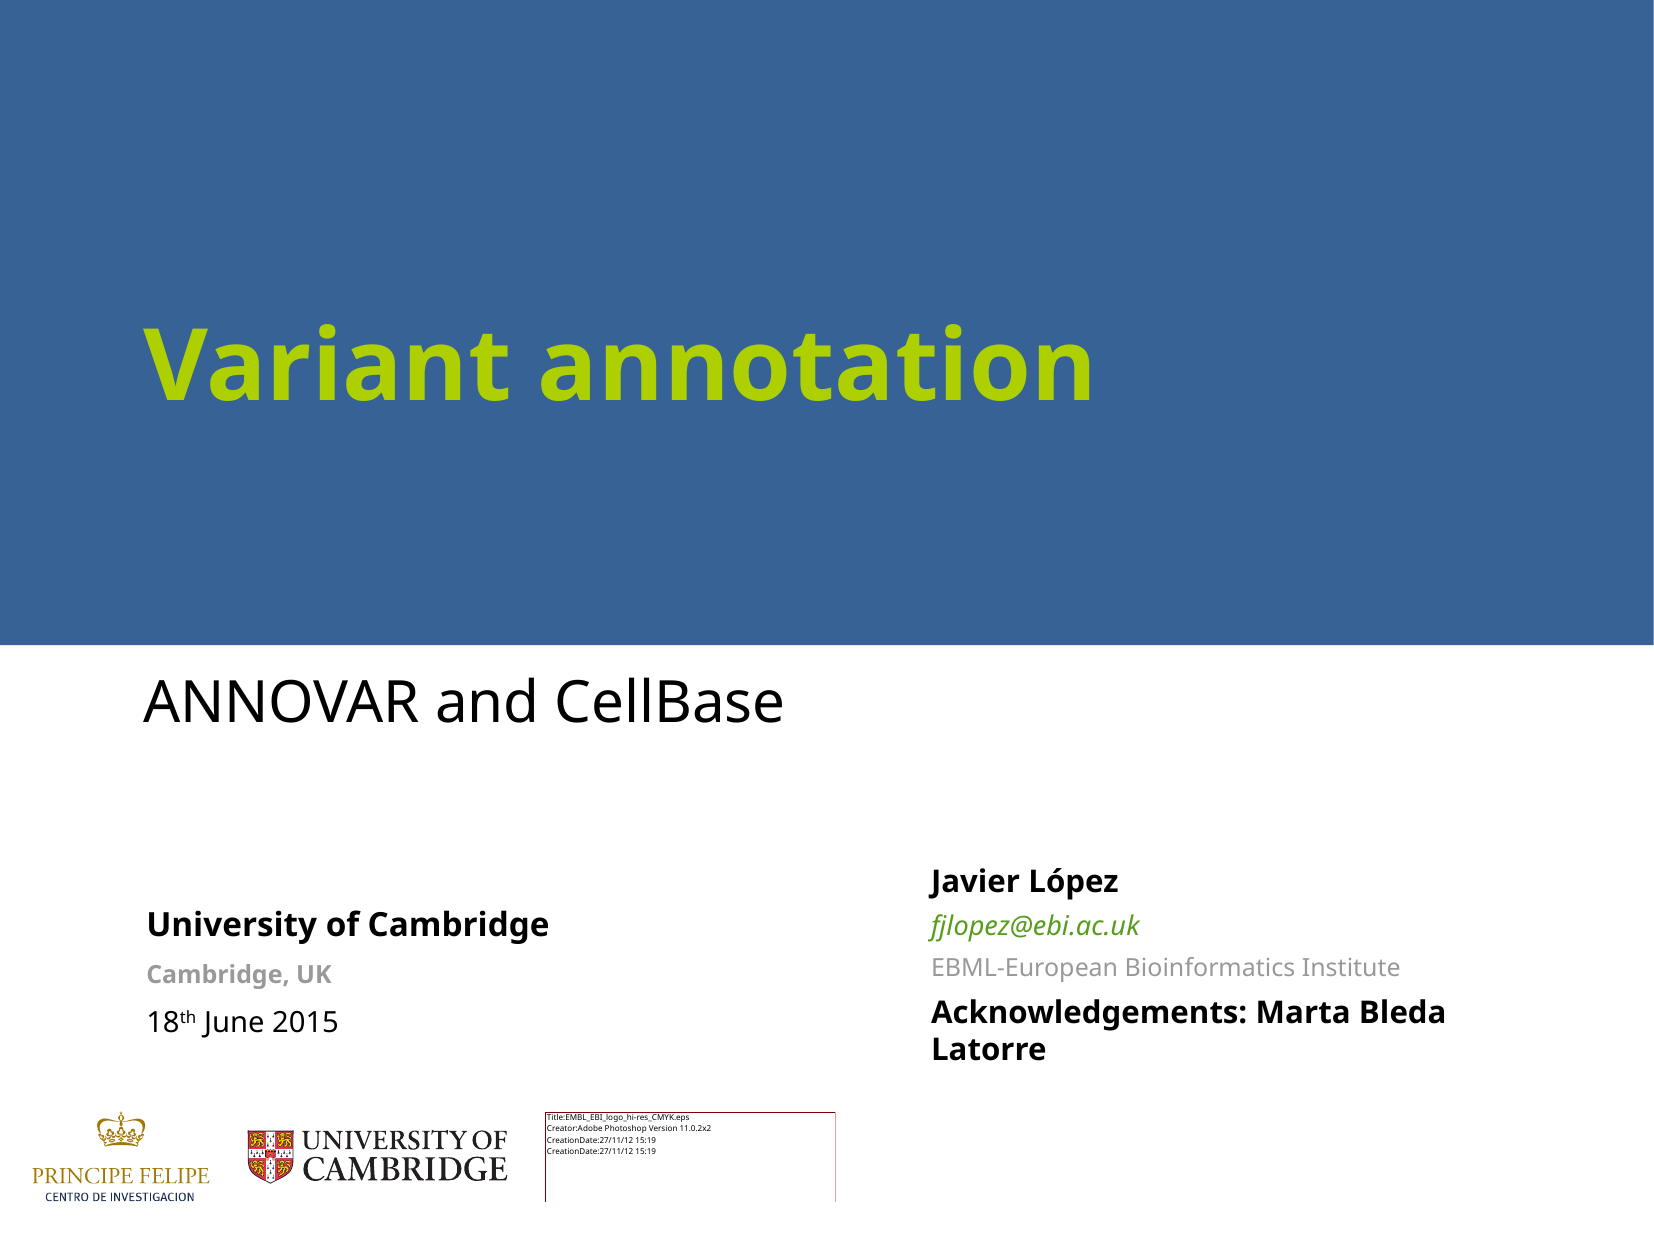

# Variant annotation
ANNOVAR and CellBase
University of Cambridge
Cambridge, UK
18th June 2015